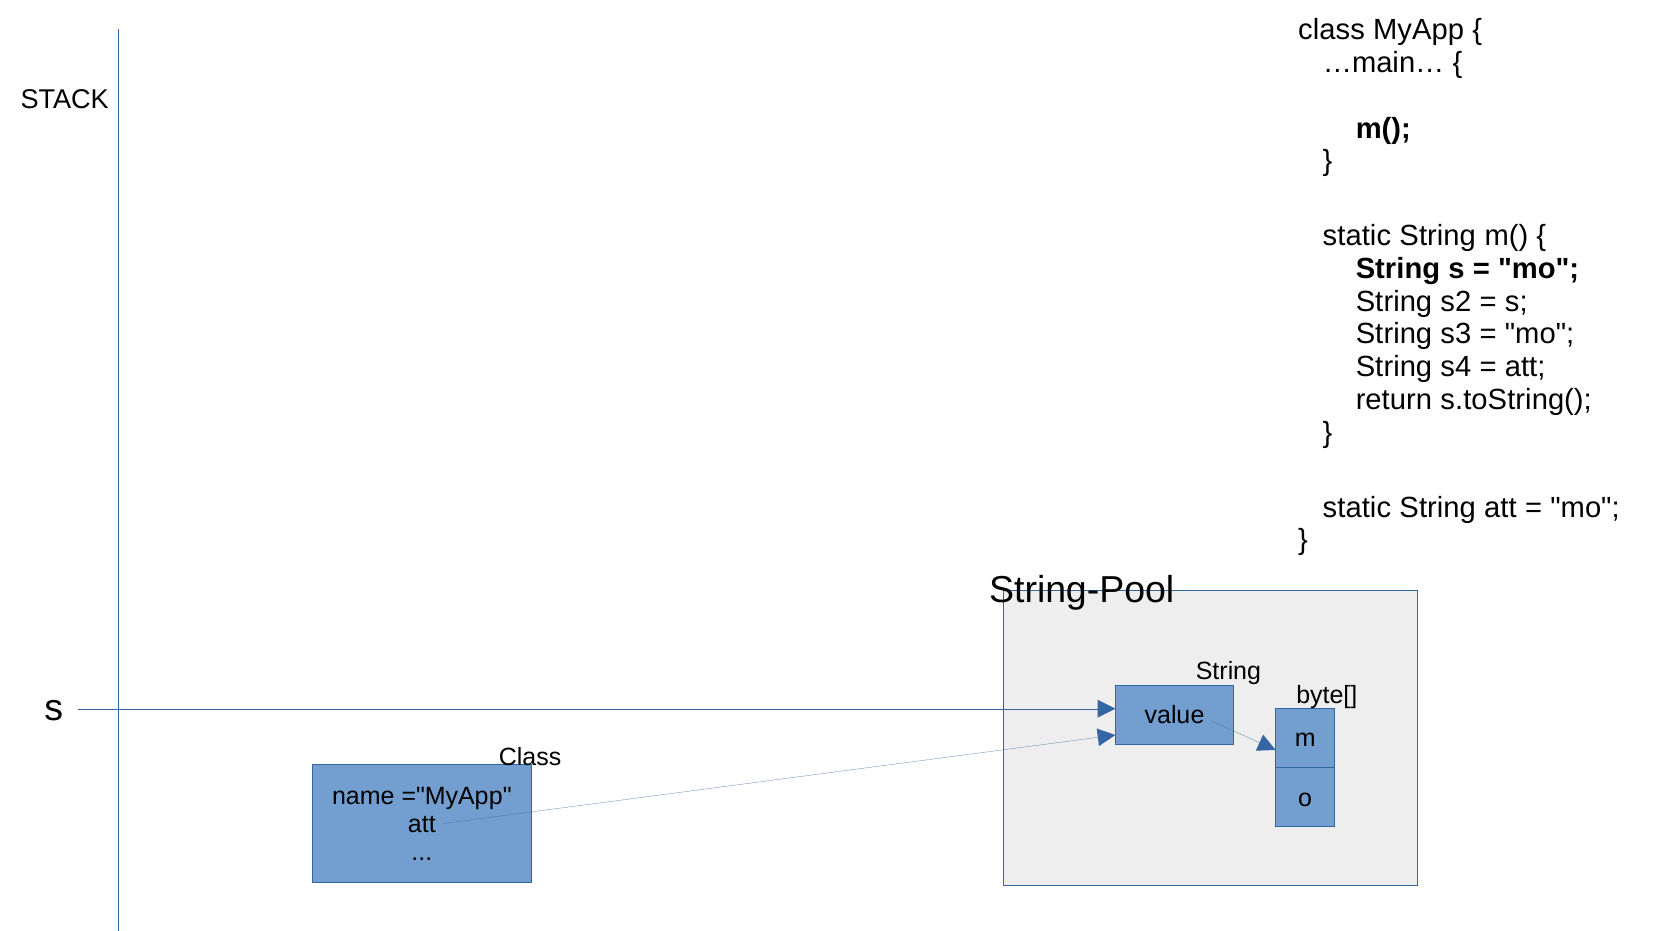

class MyApp {
 …main… {
 m();
 }
 static String m() {
 String s = "mo";
 String s2 = s;
 String s3 = "mo";
 String s4 = att;
 return s.toString();
 }
 static String att = "mo";
}
STACK
String-Pool
String
byte[]
s
value
m
Class
name ="MyApp"
att
...
o